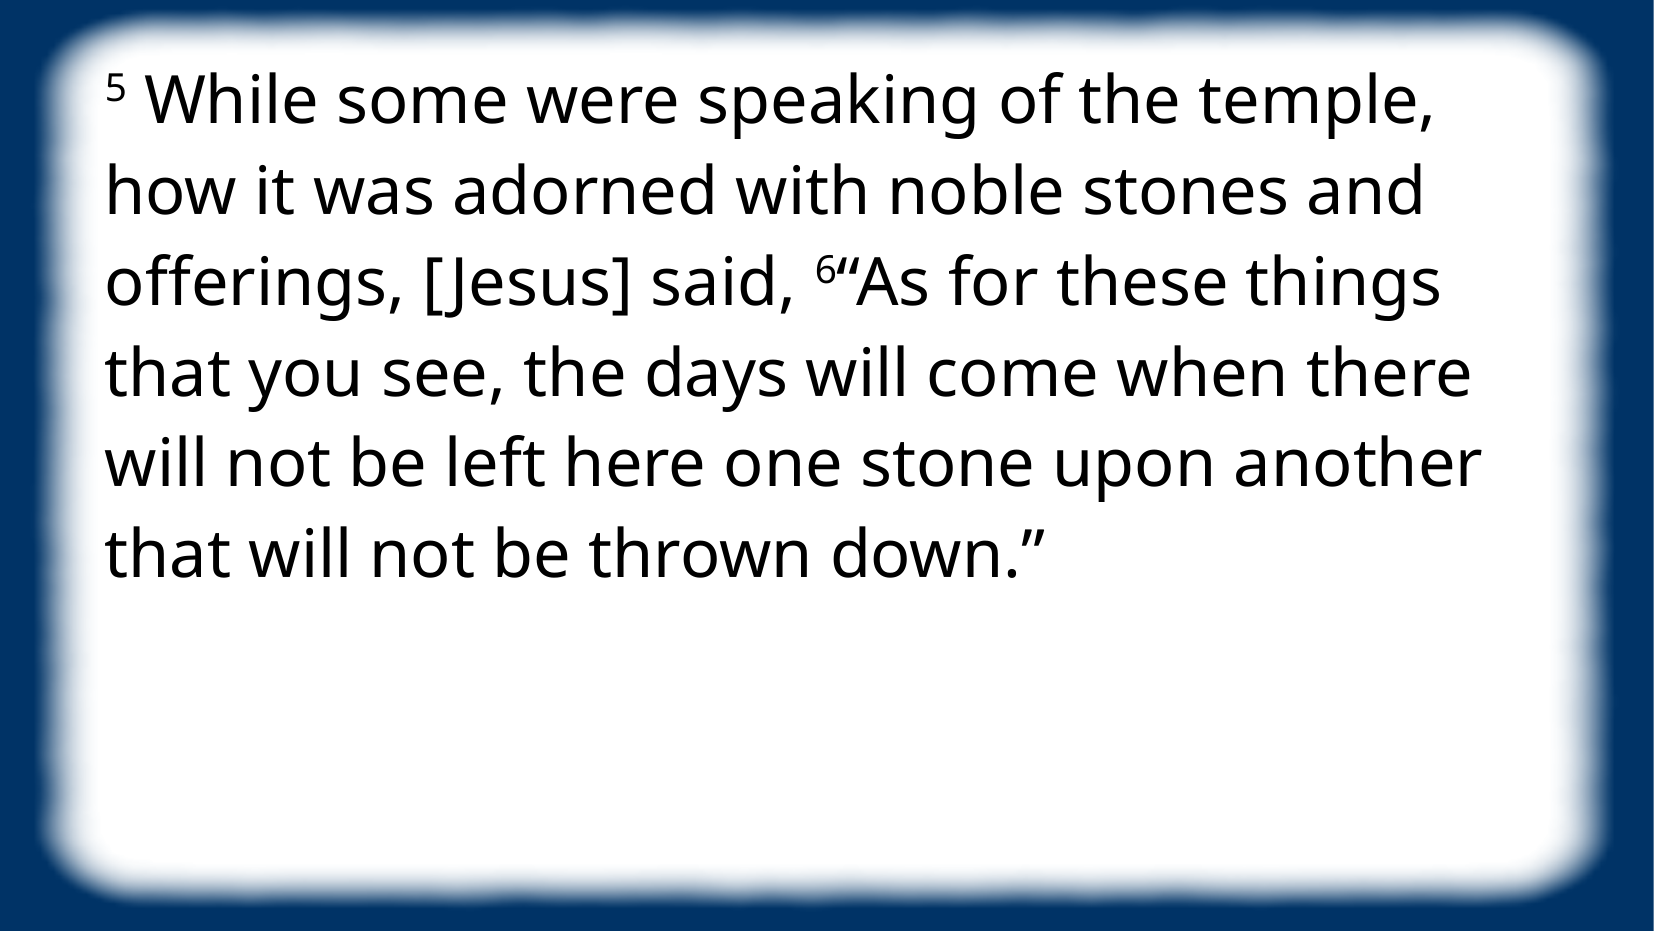

5 While some were speaking of the temple, how it was adorned with noble stones and offerings, [Jesus] said, 6“As for these things that you see, the days will come when there will not be left here one stone upon another that will not be thrown down.”